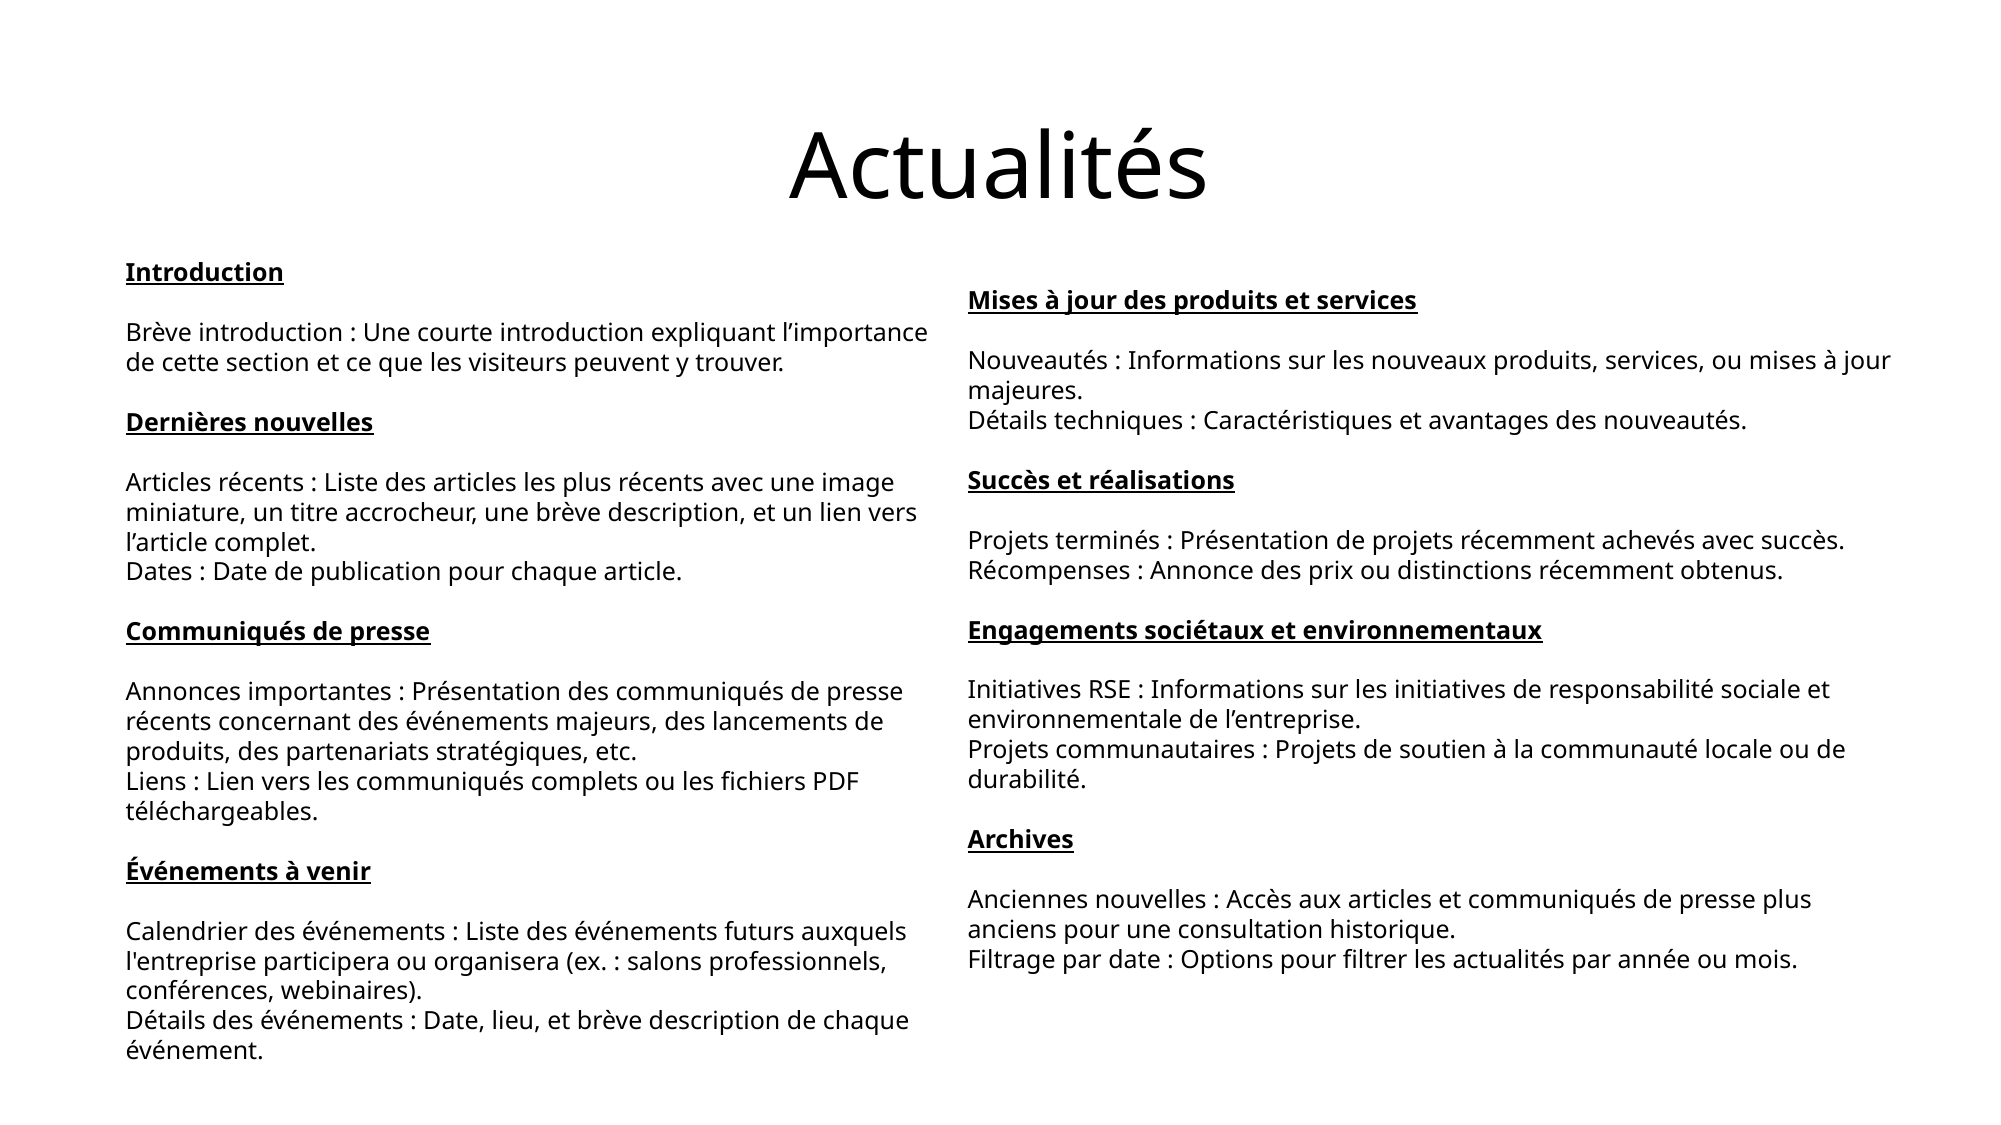

# Actualités
Introduction
Brève introduction : Une courte introduction expliquant l’importance de cette section et ce que les visiteurs peuvent y trouver.
Dernières nouvelles
Articles récents : Liste des articles les plus récents avec une image miniature, un titre accrocheur, une brève description, et un lien vers l’article complet.
Dates : Date de publication pour chaque article.
Communiqués de presse
Annonces importantes : Présentation des communiqués de presse récents concernant des événements majeurs, des lancements de produits, des partenariats stratégiques, etc.
Liens : Lien vers les communiqués complets ou les fichiers PDF téléchargeables.
Événements à venir
Calendrier des événements : Liste des événements futurs auxquels l'entreprise participera ou organisera (ex. : salons professionnels, conférences, webinaires).
Détails des événements : Date, lieu, et brève description de chaque événement.
Mises à jour des produits et services
Nouveautés : Informations sur les nouveaux produits, services, ou mises à jour majeures.
Détails techniques : Caractéristiques et avantages des nouveautés.
Succès et réalisations
Projets terminés : Présentation de projets récemment achevés avec succès.
Récompenses : Annonce des prix ou distinctions récemment obtenus.
Engagements sociétaux et environnementaux
Initiatives RSE : Informations sur les initiatives de responsabilité sociale et environnementale de l’entreprise.
Projets communautaires : Projets de soutien à la communauté locale ou de durabilité.
Archives
Anciennes nouvelles : Accès aux articles et communiqués de presse plus anciens pour une consultation historique.
Filtrage par date : Options pour filtrer les actualités par année ou mois.